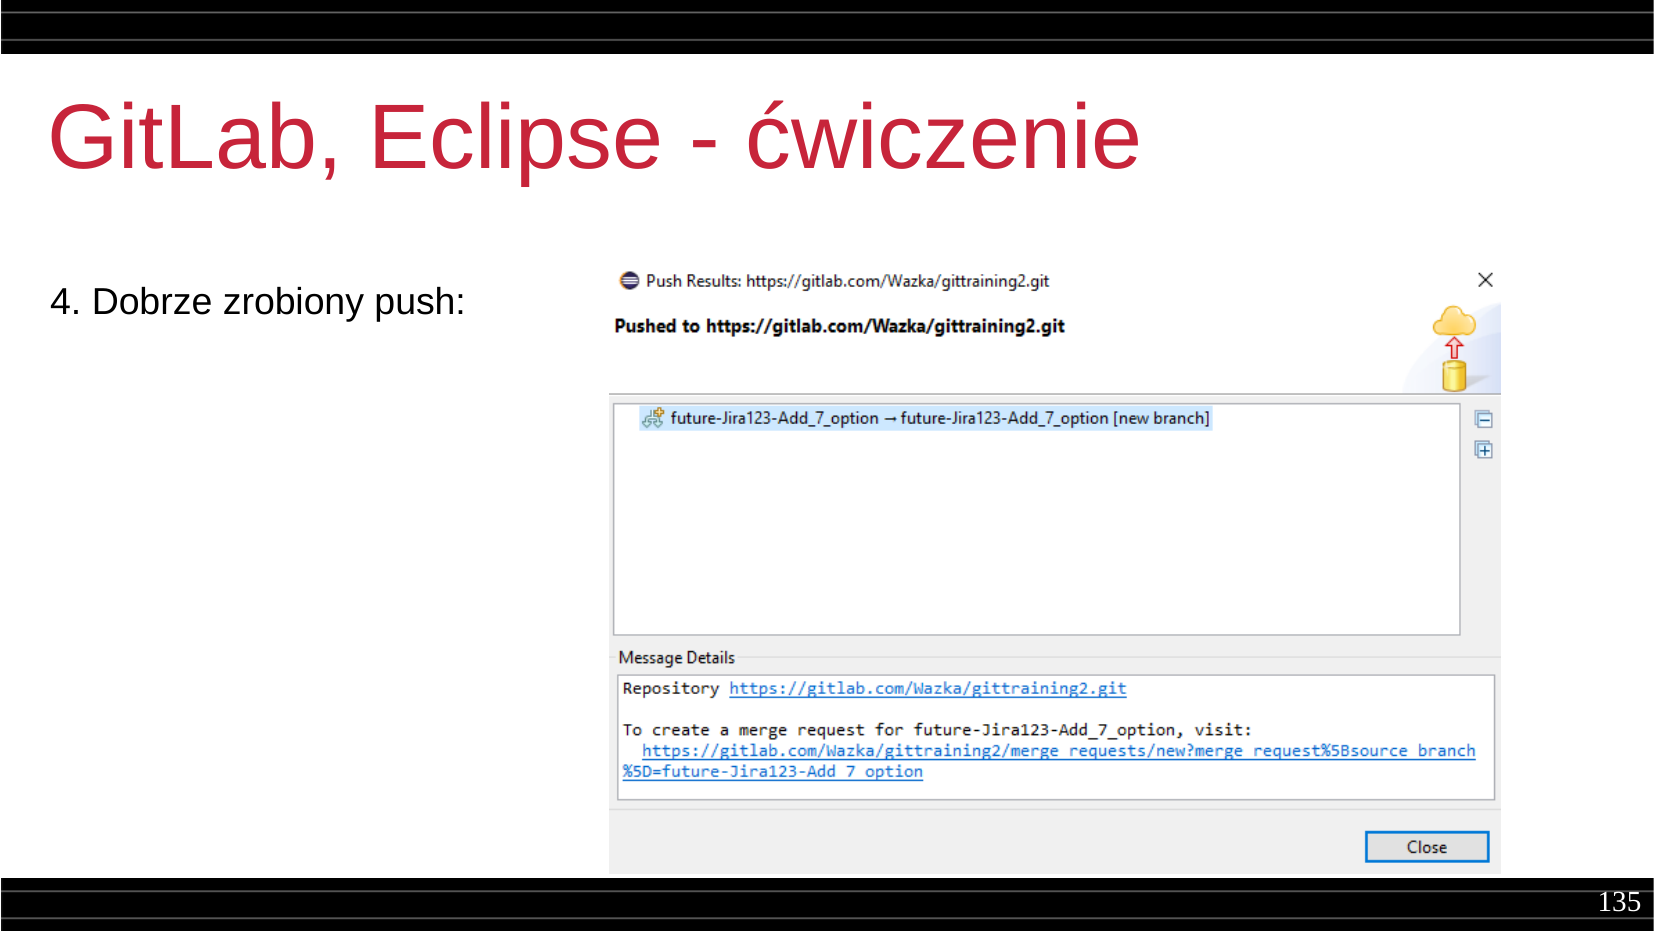

# GitLab, Eclipse - ćwiczenie
4. Dobrze zrobiony push: